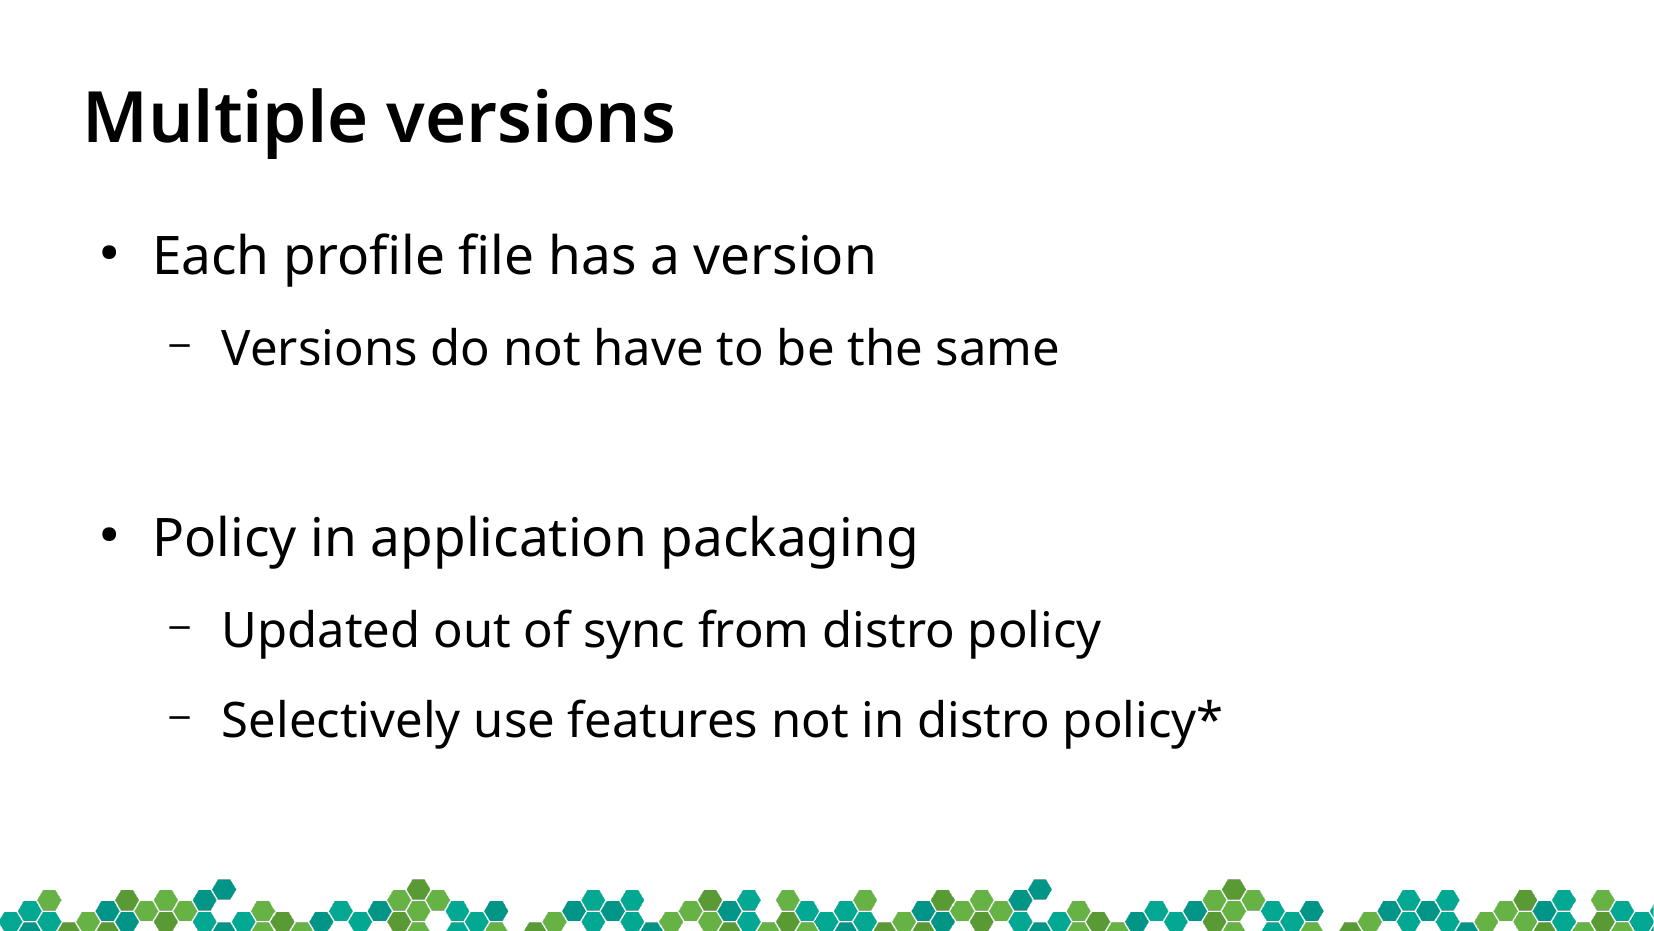

# Multiple versions
Each profile file has a version
Versions do not have to be the same
Policy in application packaging
Updated out of sync from distro policy
Selectively use features not in distro policy*